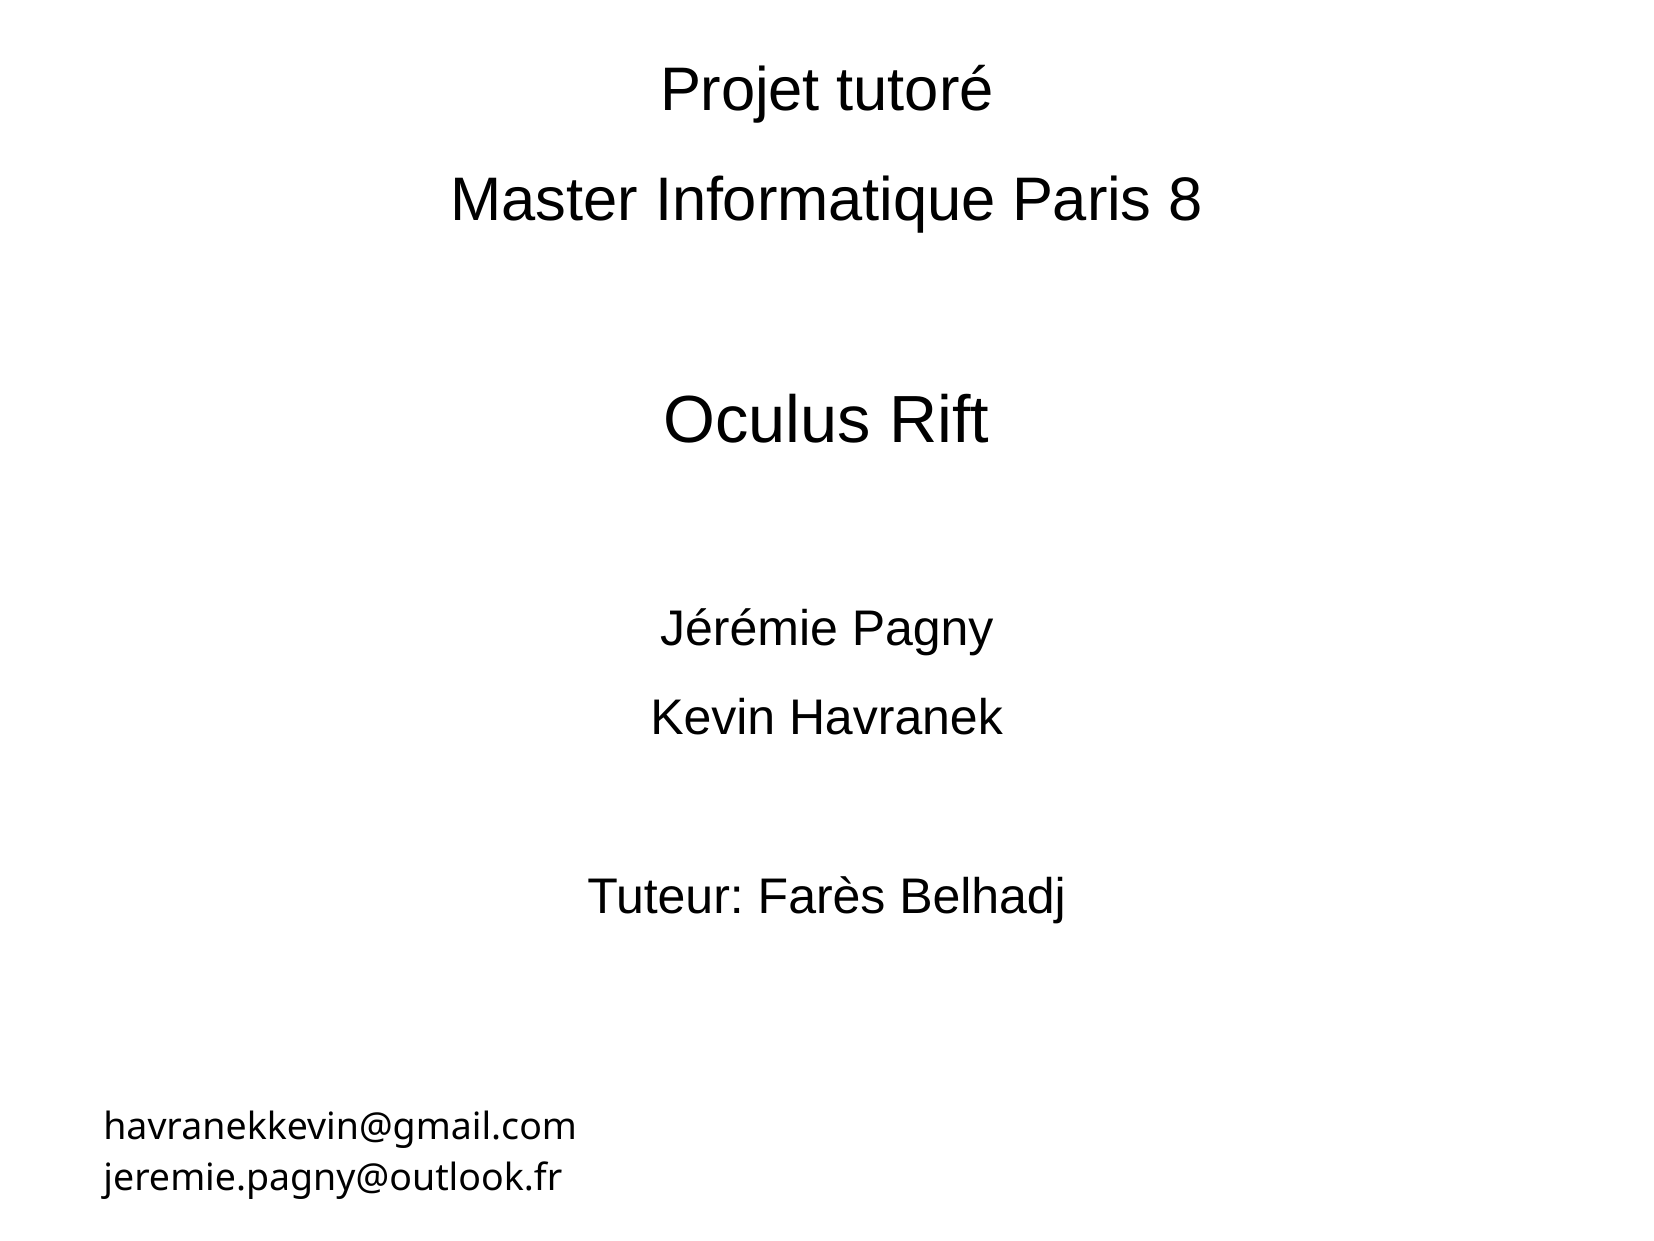

# Projet tutoré Master Informatique Paris 8
Oculus Rift
Jérémie Pagny
Kevin Havranek
Tuteur: Farès Belhadj
havranekkevin@gmail.com
jeremie.pagny@outlook.fr